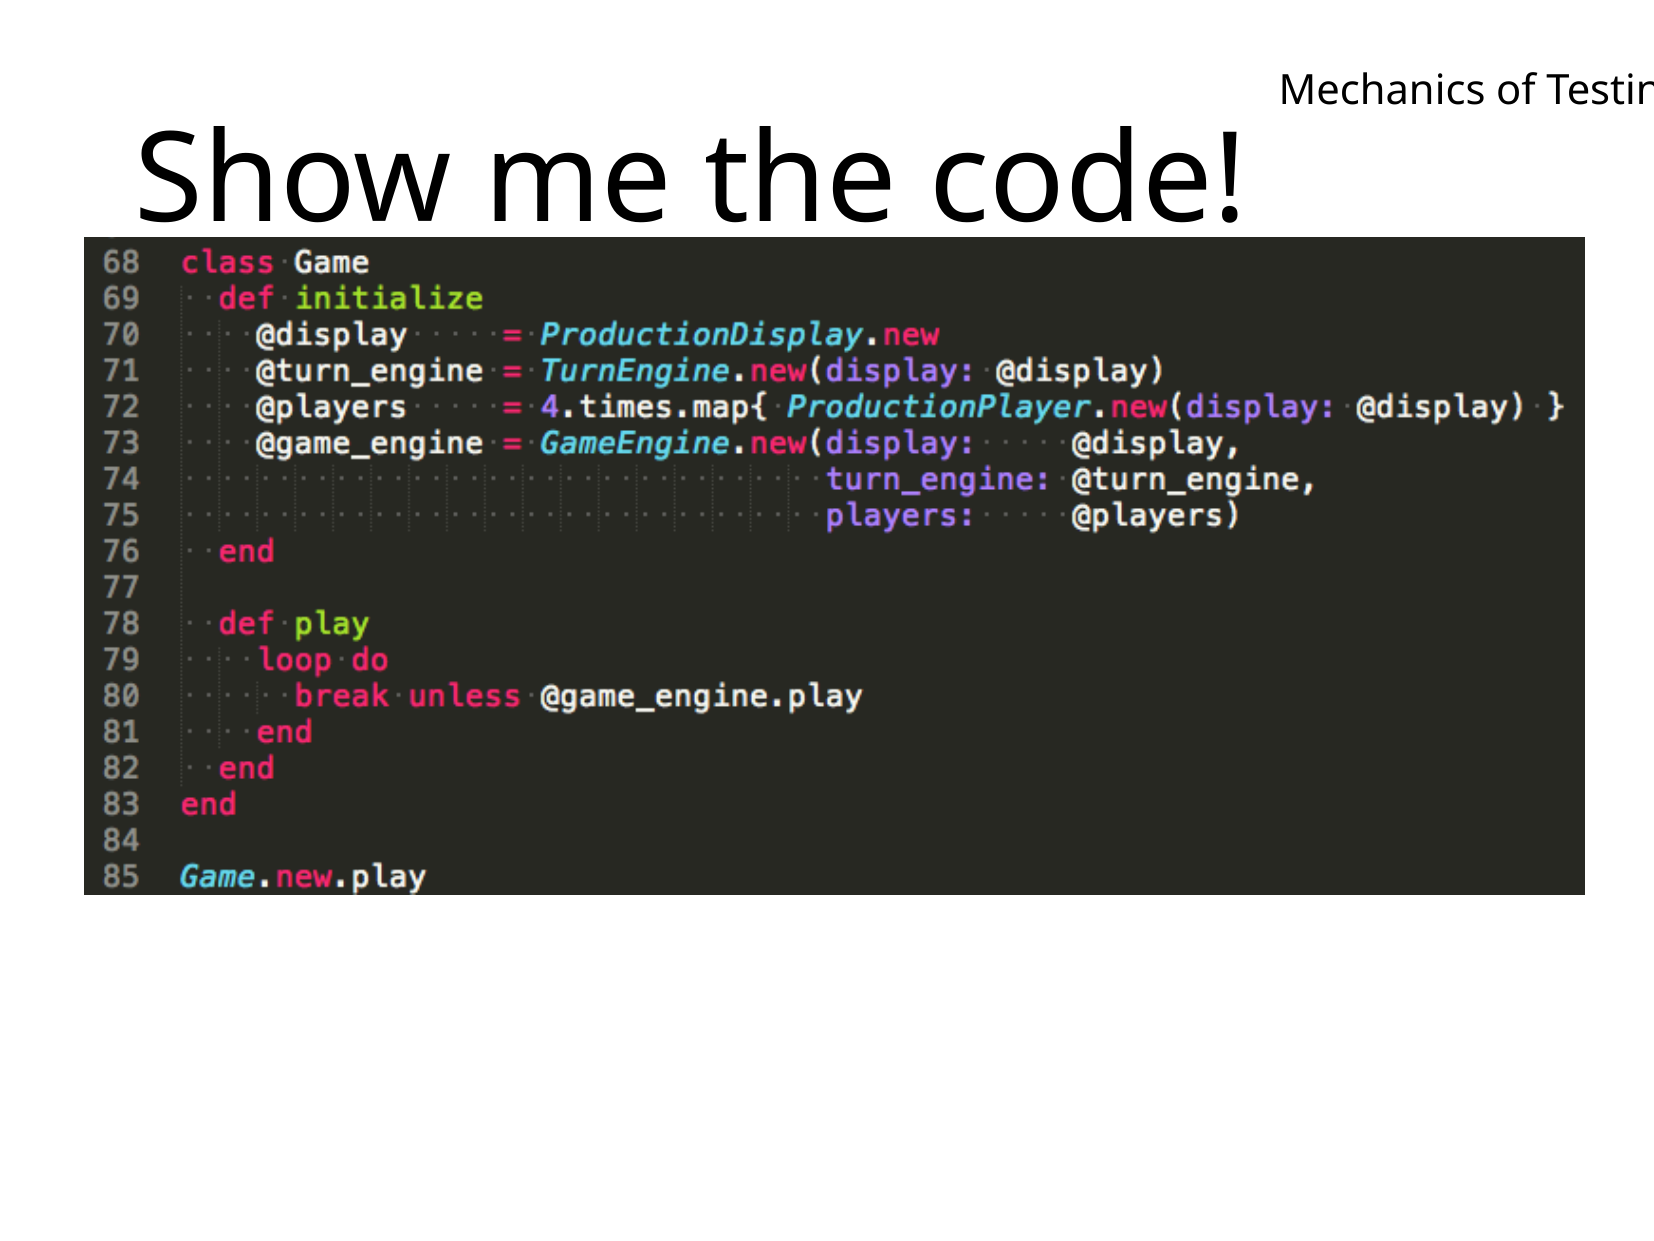

Mechanics of Testing
Show me the code!